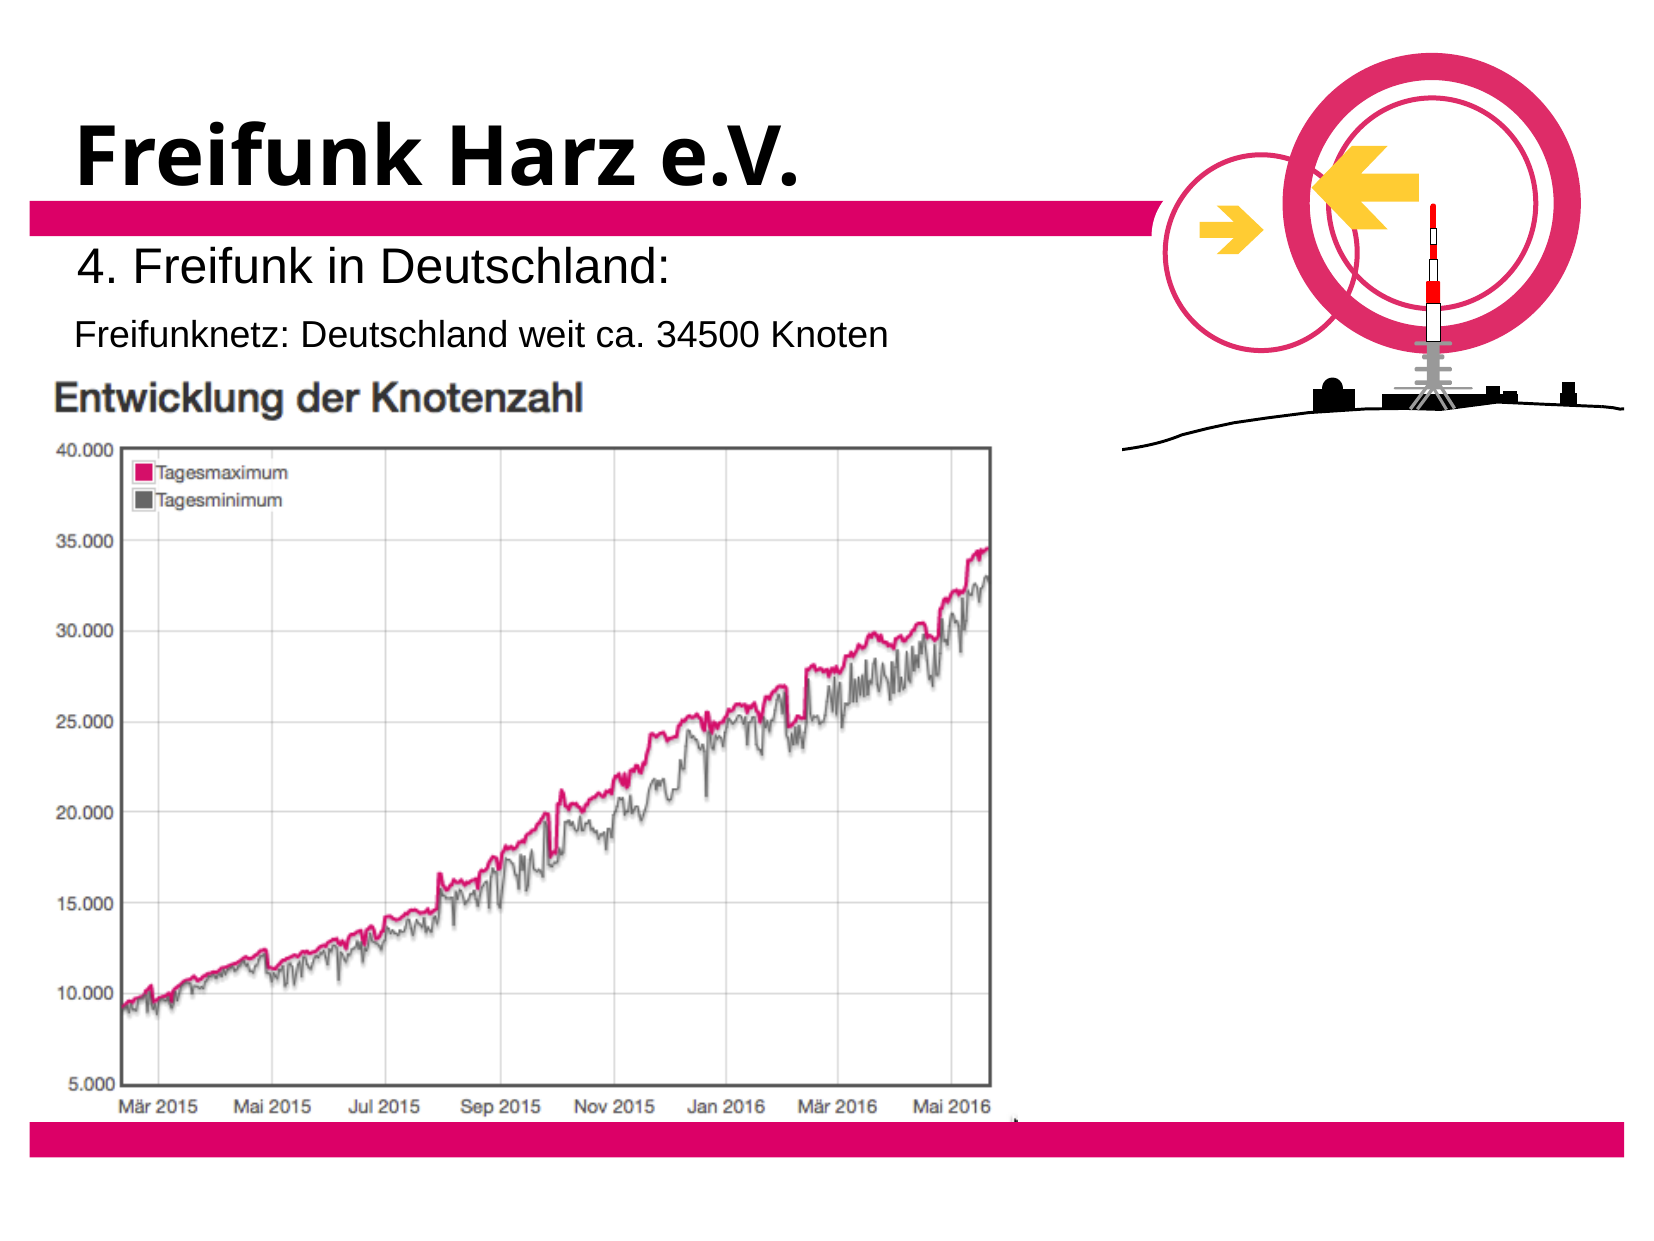

# 4. Freifunk in Deutschland:
Freifunknetz: Deutschland weit ca. 34500 Knoten